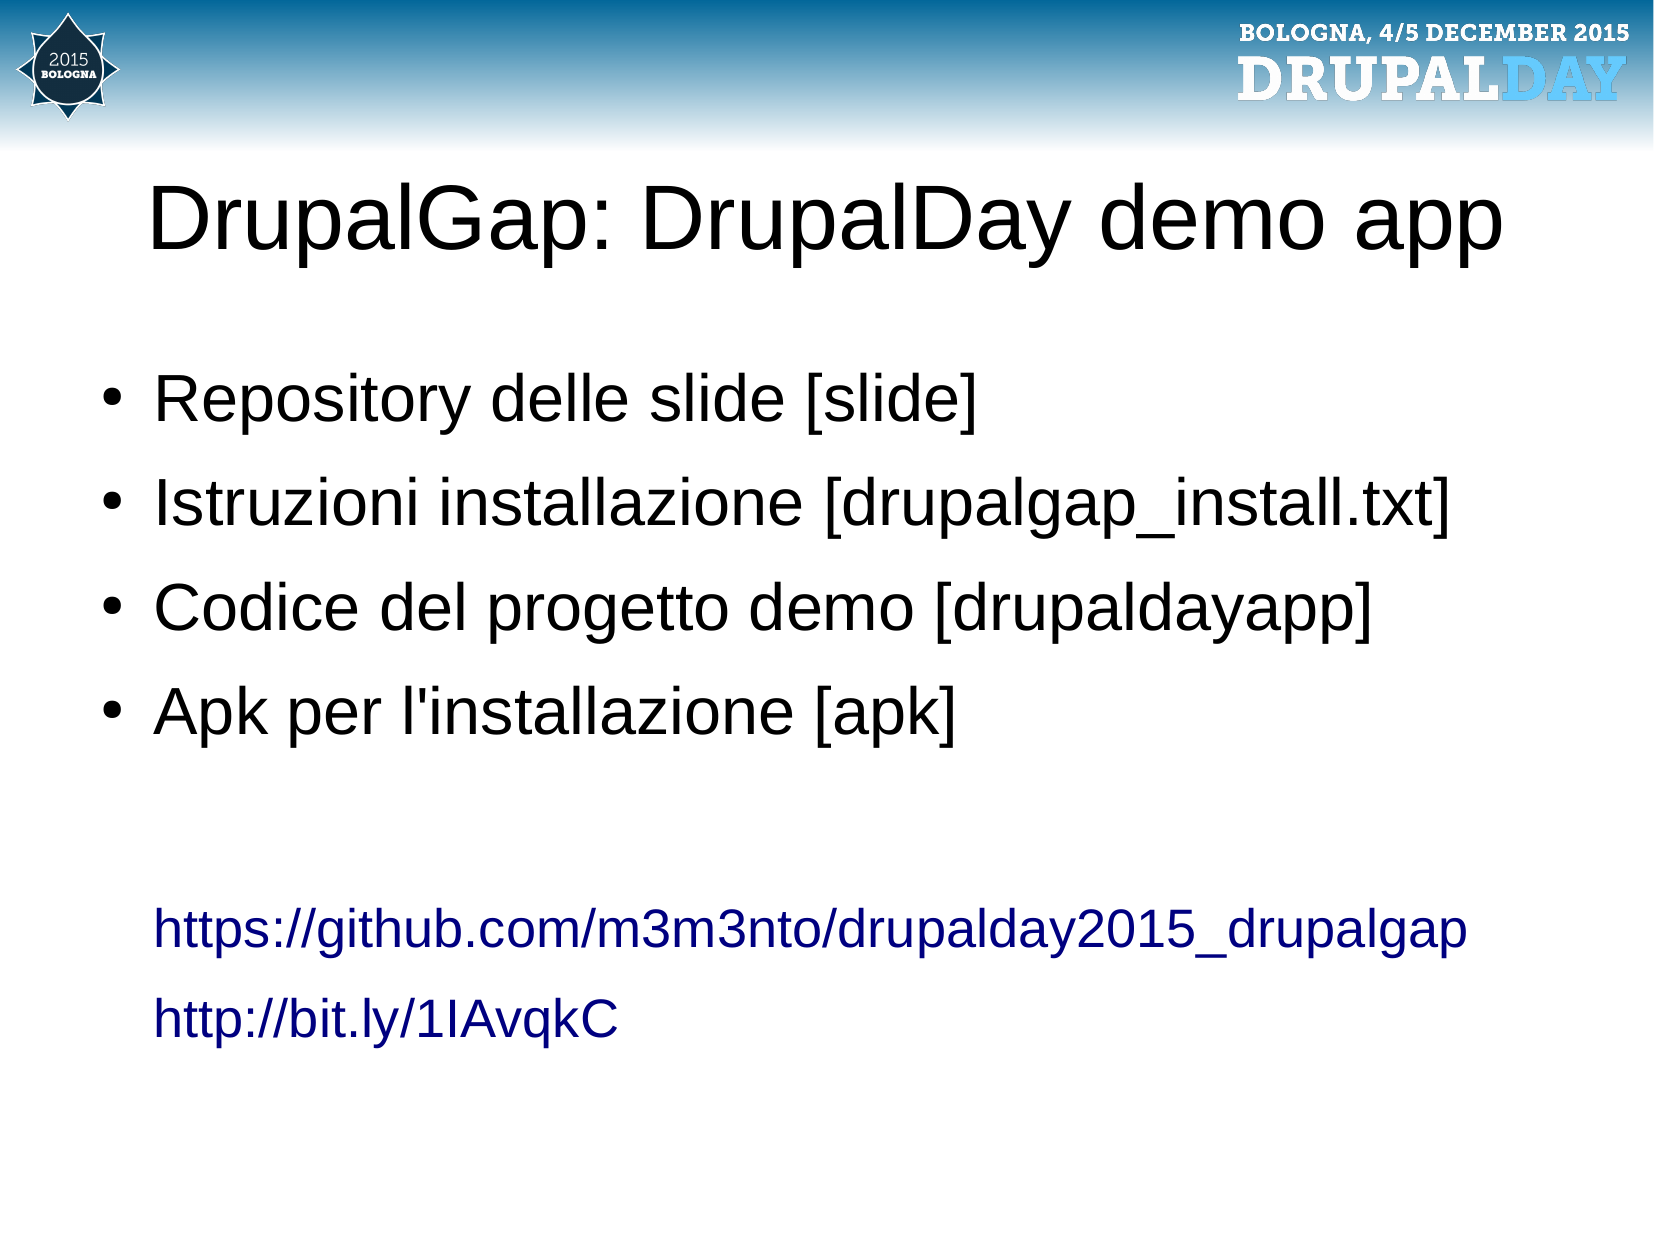

# DrupalGap: DrupalDay demo app
Repository delle slide [slide]
Istruzioni installazione [drupalgap_install.txt]
Codice del progetto demo [drupaldayapp]
Apk per l'installazione [apk]
https://github.com/m3m3nto/drupalday2015_drupalgap
http://bit.ly/1IAvqkC